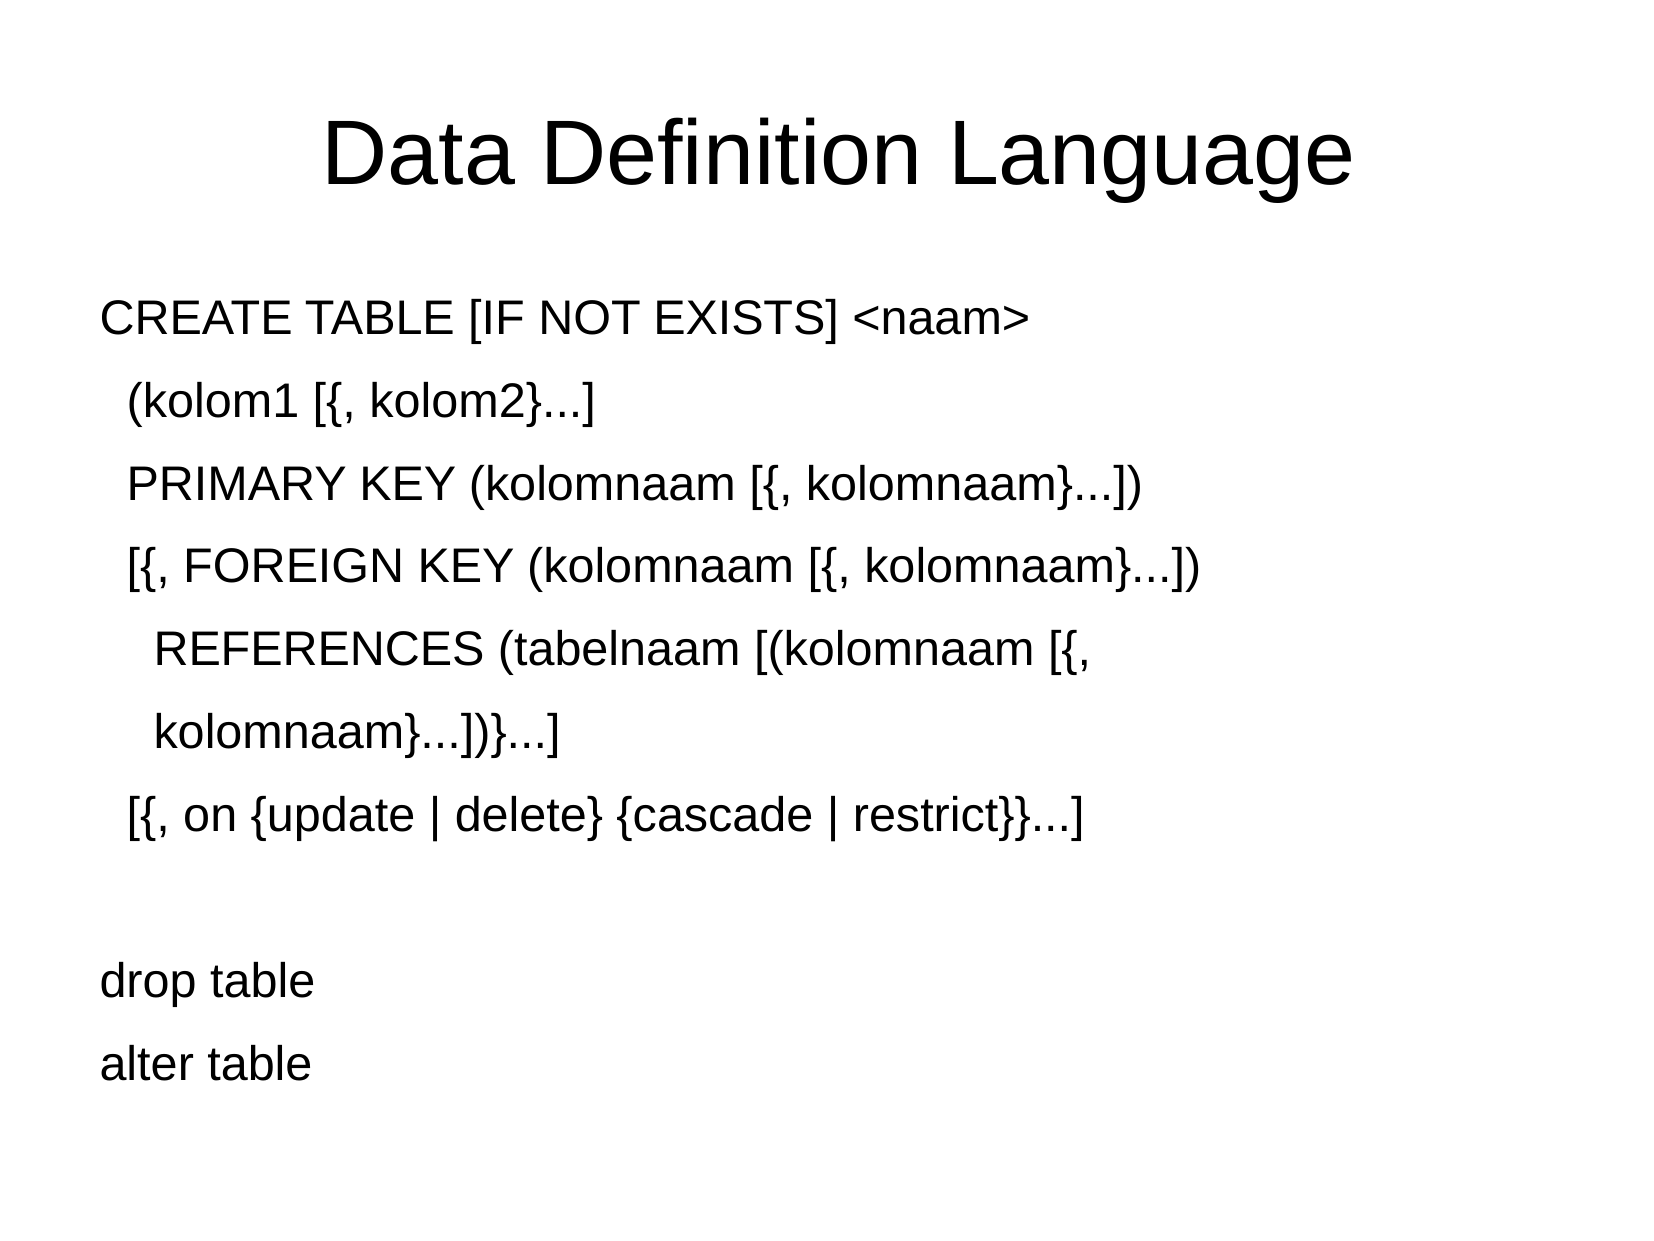

# Data Definition Language
CREATE TABLE [IF NOT EXISTS] <naam>
 (kolom1 [{, kolom2}...]
 PRIMARY KEY (kolomnaam [{, kolomnaam}...])
 [{, FOREIGN KEY (kolomnaam [{, kolomnaam}...])
 REFERENCES (tabelnaam [(kolomnaam [{,
 kolomnaam}...])}...]
 [{, on {update | delete} {cascade | restrict}}...]
drop table
alter table